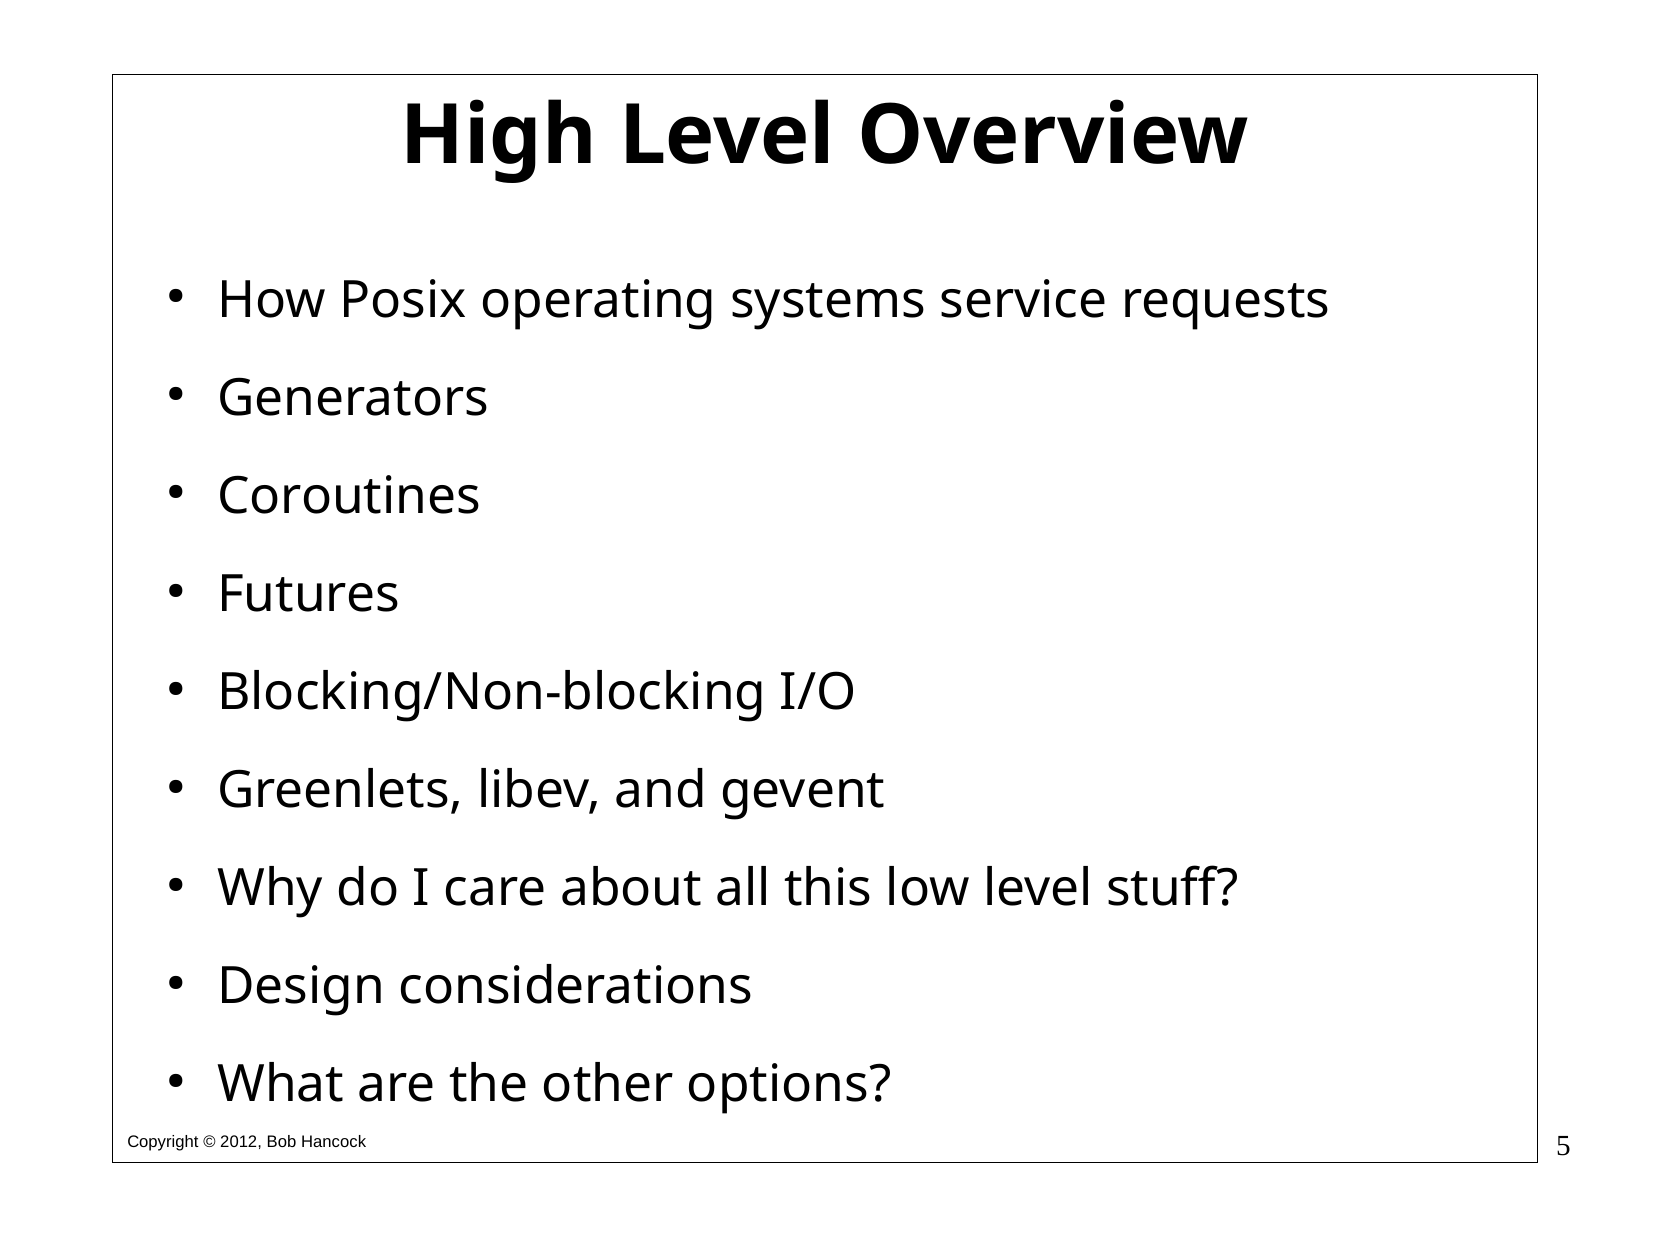

# High Level Overview
How Posix operating systems service requests
Generators
Coroutines
Futures
Blocking/Non-blocking I/O
Greenlets, libev, and gevent
Why do I care about all this low level stuff?
Design considerations
What are the other options?
Copyright © 2012, Bob Hancock
5